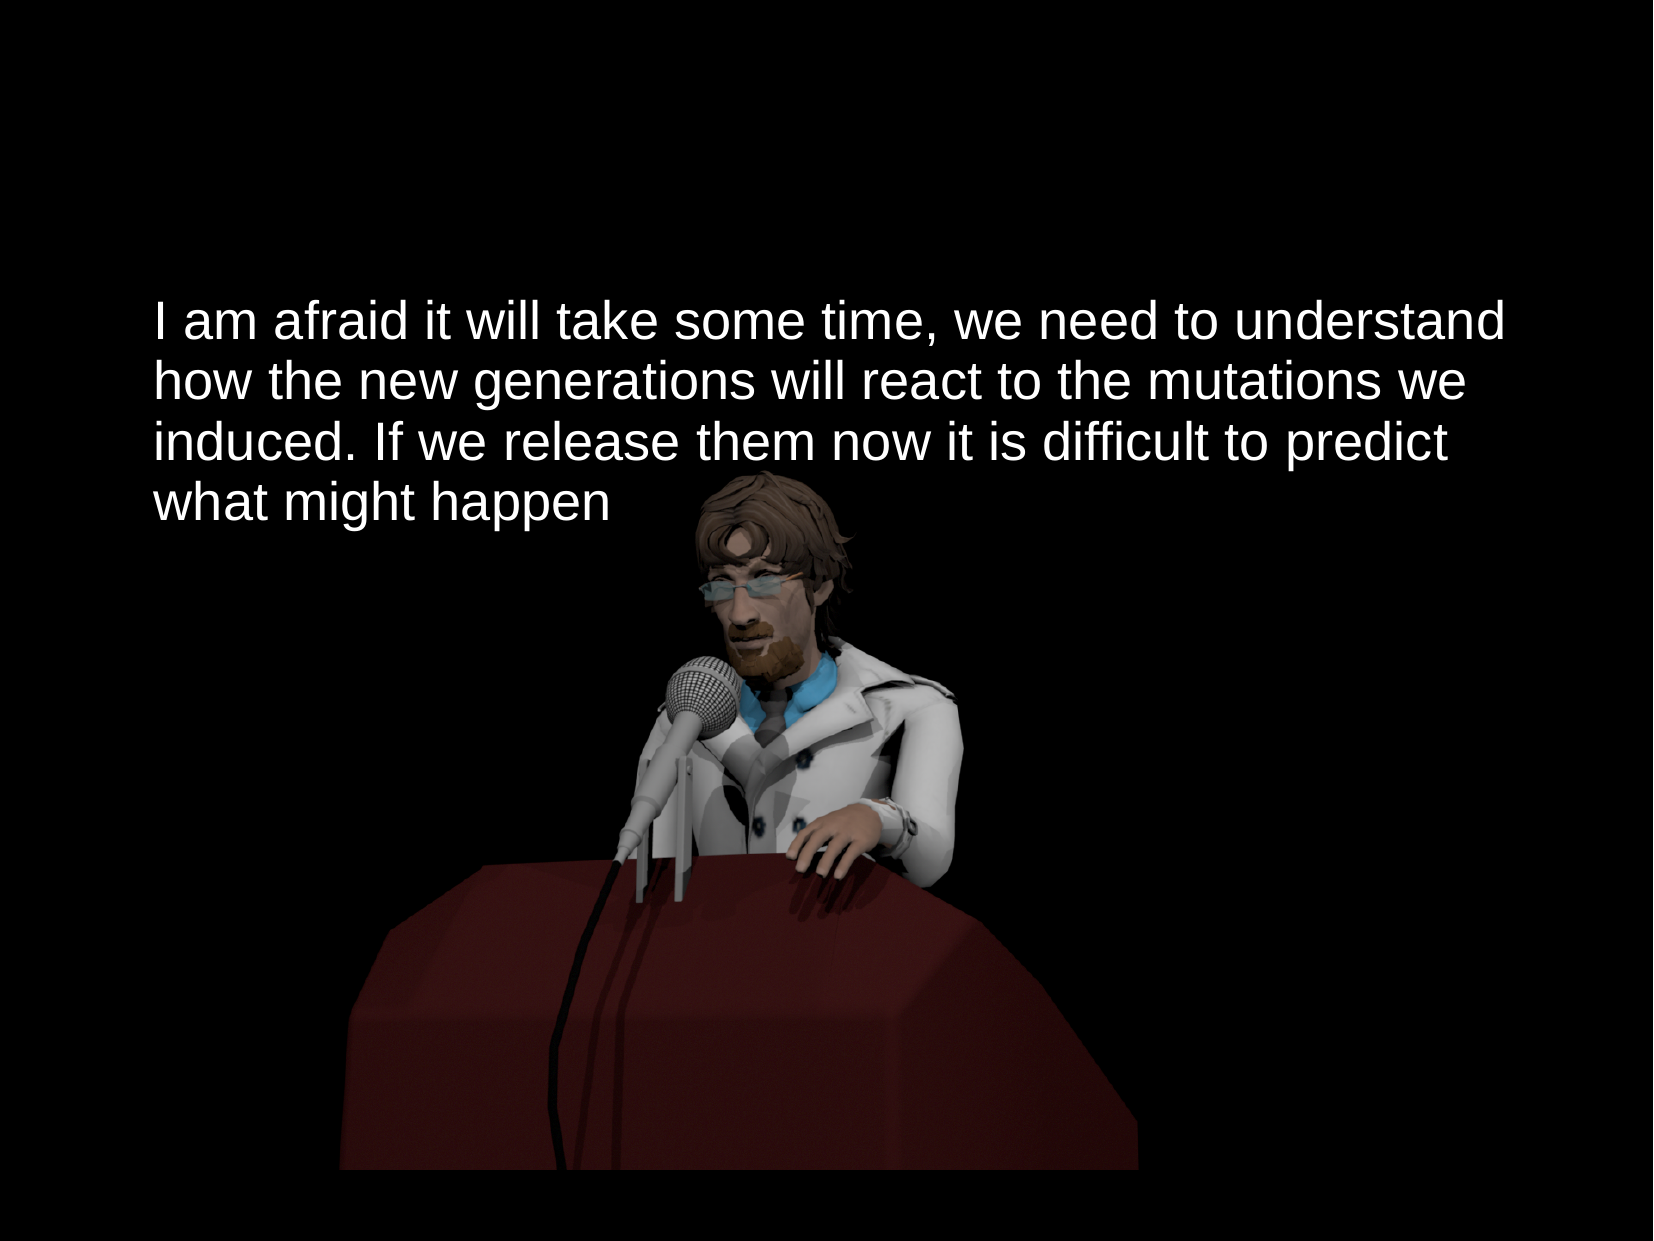

#
I am afraid it will take some time, we need to understand how the new generations will react to the mutations we induced. If we release them now it is difficult to predict what might happen